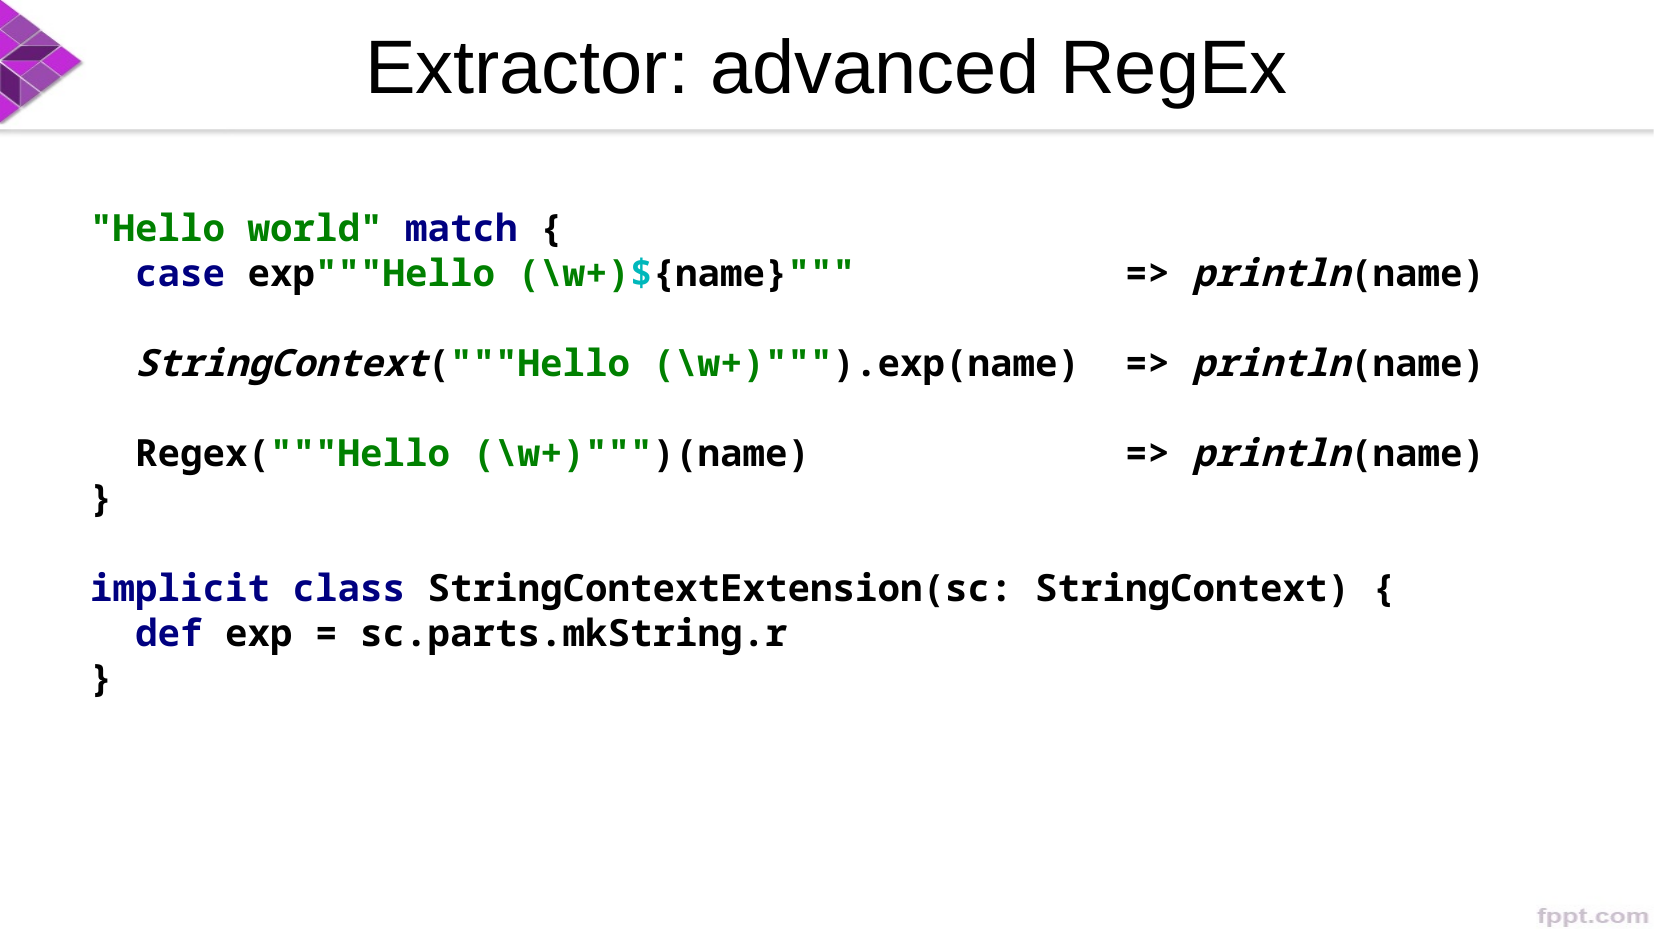

# Extractor: advanced RegEx
"Hello world" match {
 case exp"""Hello (\w+)${name}""" => println(name)
 StringContext("""Hello (\w+)""").exp(name) => println(name)
 Regex("""Hello (\w+)""")(name) => println(name)
}
implicit class StringContextExtension(sc: StringContext) {
 def exp = sc.parts.mkString.r
}